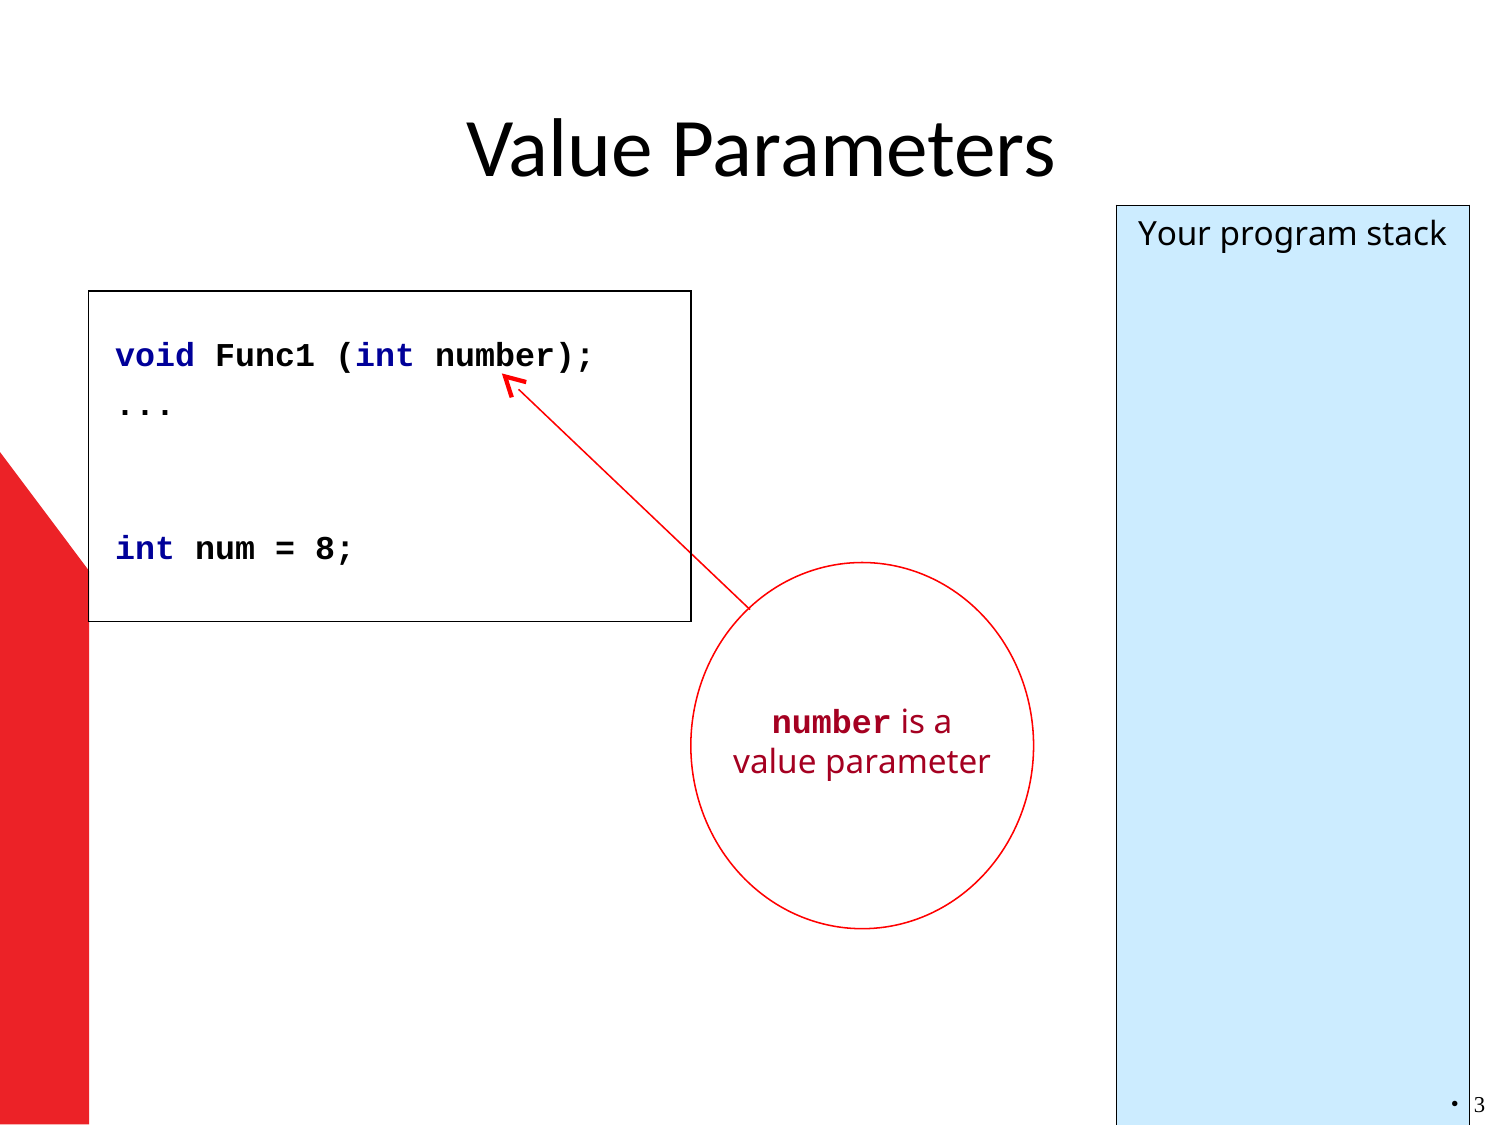

# Value Parameters
| | | Your program stack |
| --- | --- | --- |
| | | |
| | | |
| | | |
| | | |
| | | |
| | | |
| | | |
| | | |
| | | |
| | | |
| | | |
| | num | 8 |
void Func1 (int number);
...
int num = 8;
number is a value parameter